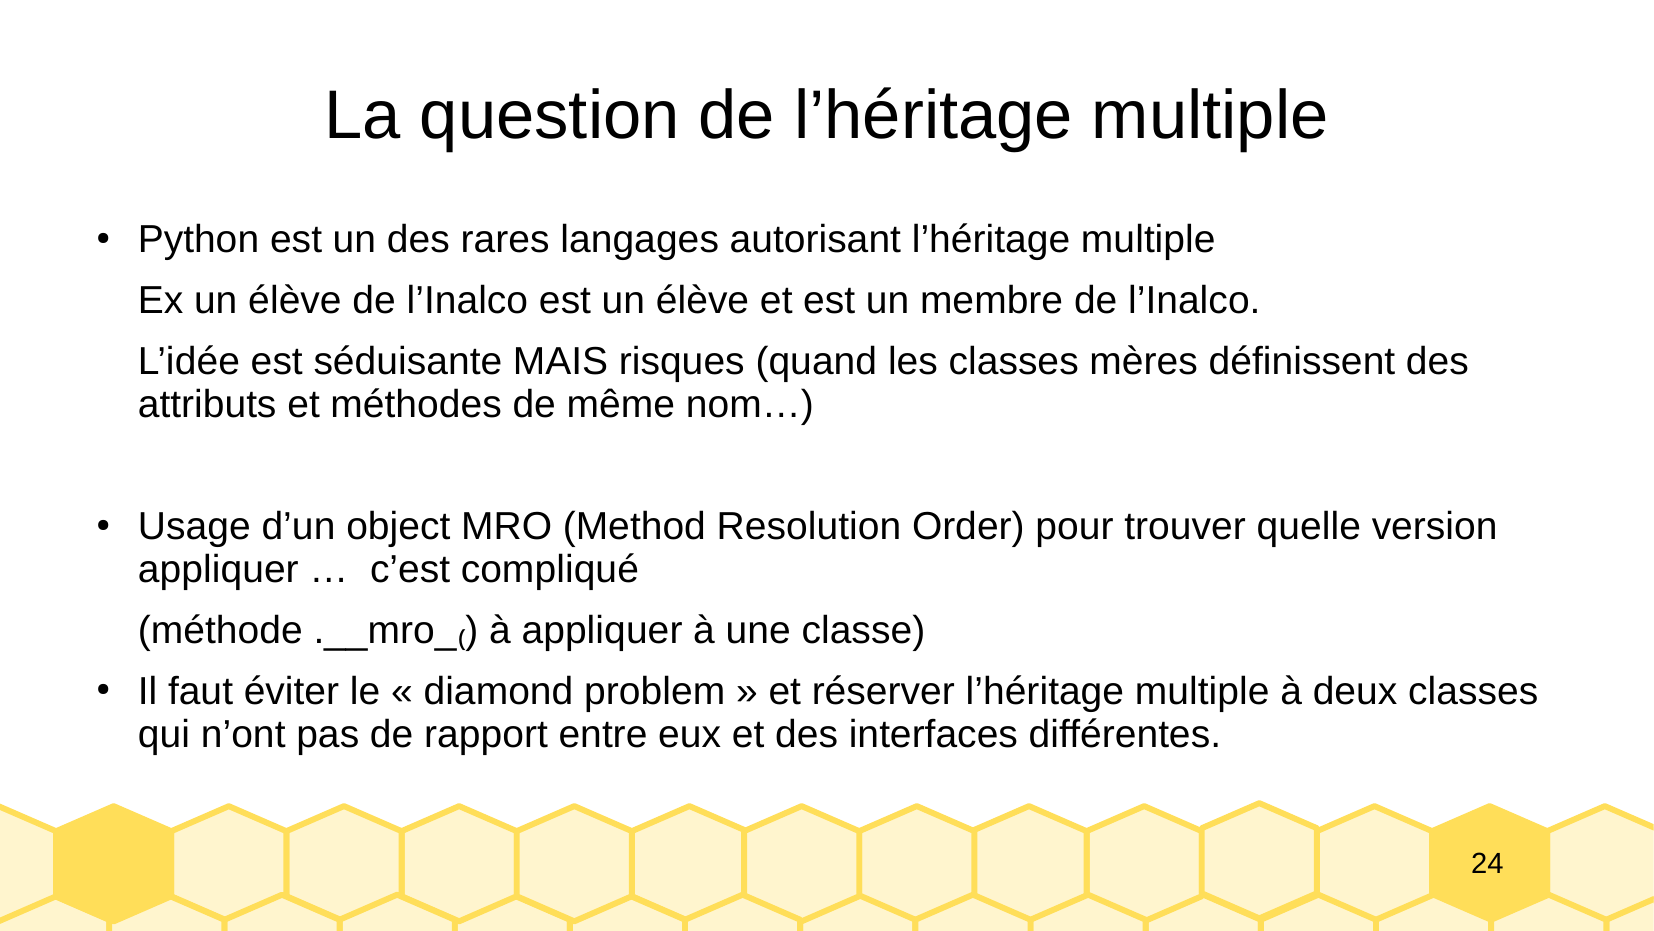

# La question de l’héritage multiple
Python est un des rares langages autorisant l’héritage multiple
Ex un élève de l’Inalco est un élève et est un membre de l’Inalco.
L’idée est séduisante MAIS risques (quand les classes mères définissent des attributs et méthodes de même nom…)
Usage d’un object MRO (Method Resolution Order) pour trouver quelle version appliquer … c’est compliqué
(méthode .__mro_₍) à appliquer à une classe)
Il faut éviter le « diamond problem » et réserver l’héritage multiple à deux classes qui n’ont pas de rapport entre eux et des interfaces différentes.